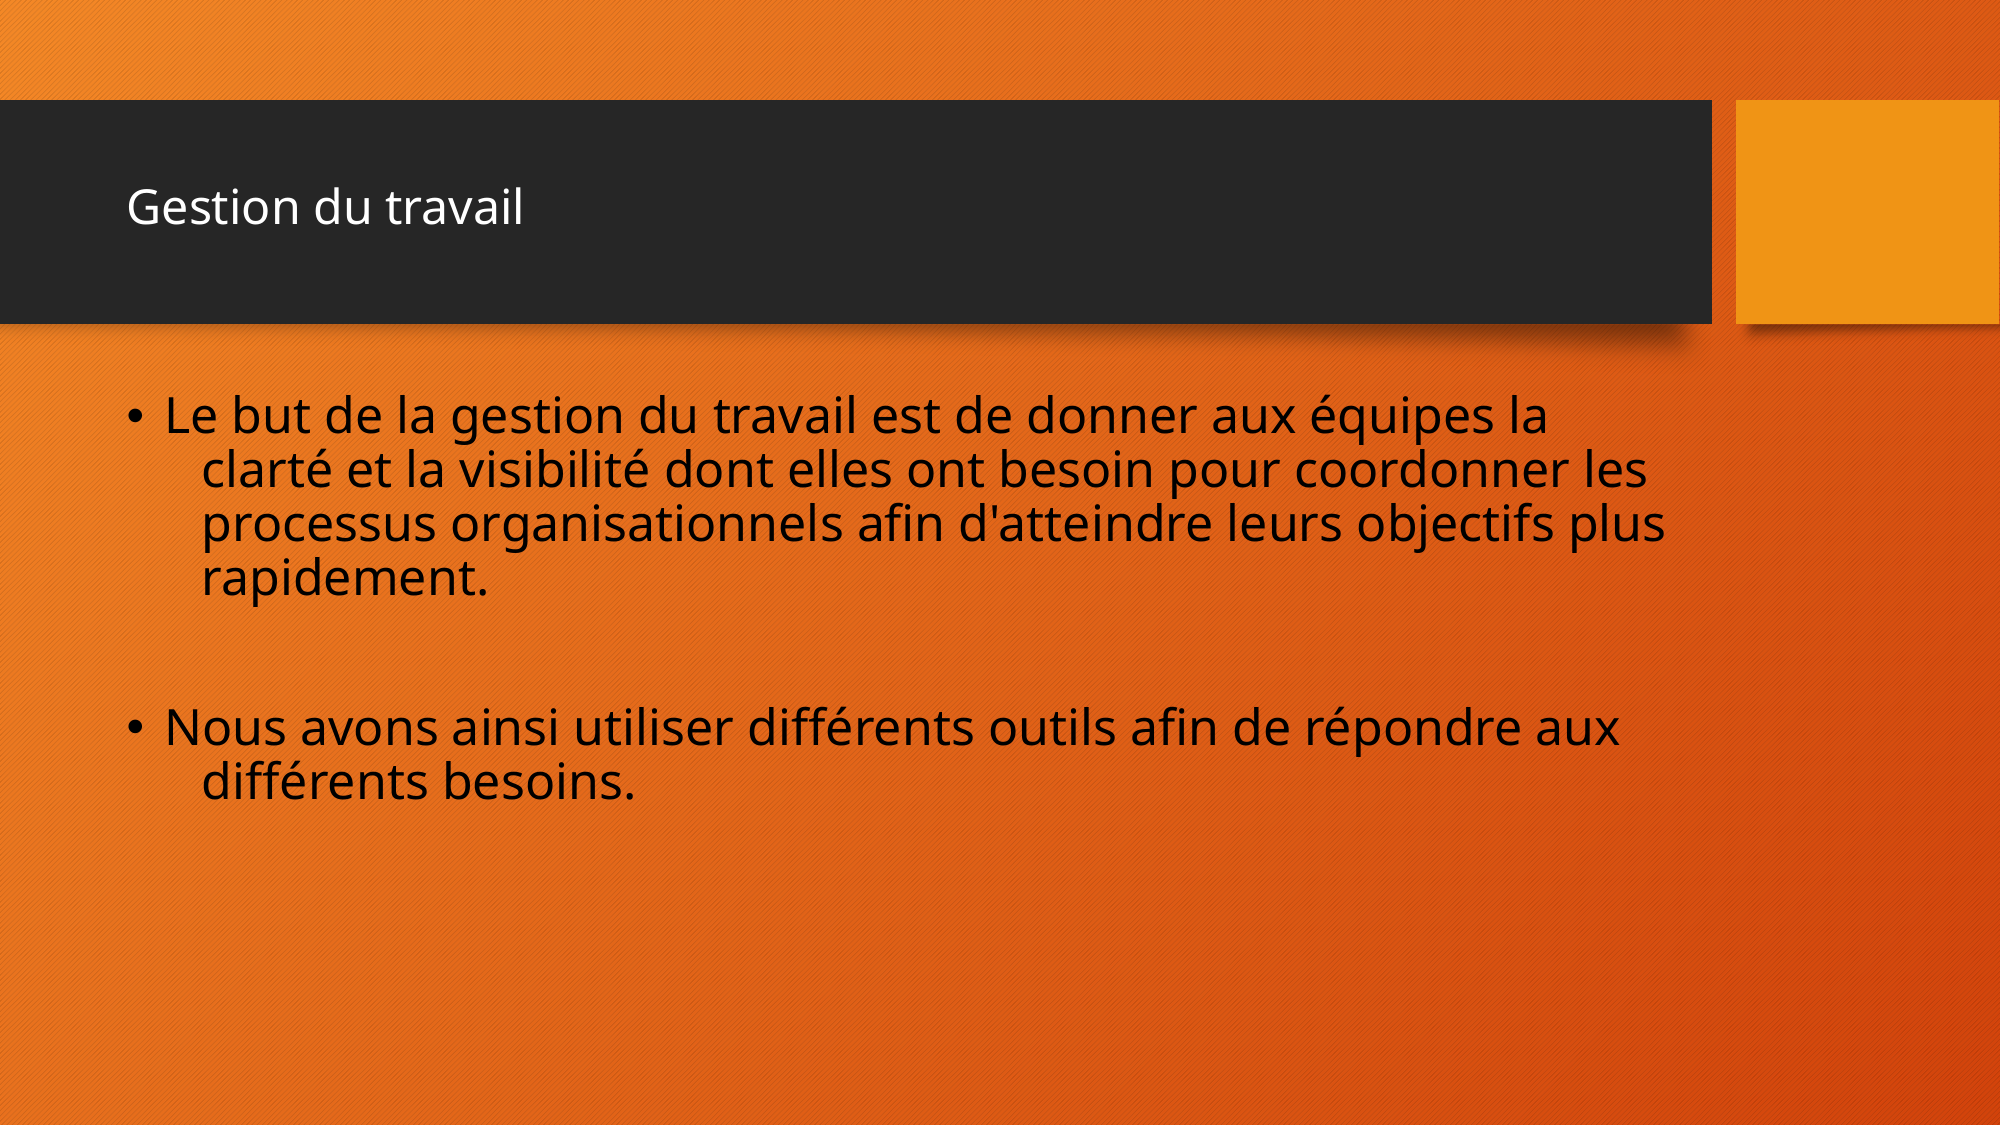

# Gestion du travail
Le but de la gestion du travail est de donner aux équipes la clarté et la visibilité dont elles ont besoin pour coordonner les processus organisationnels afin d'atteindre leurs objectifs plus rapidement.
Nous avons ainsi utiliser différents outils afin de répondre aux différents besoins.